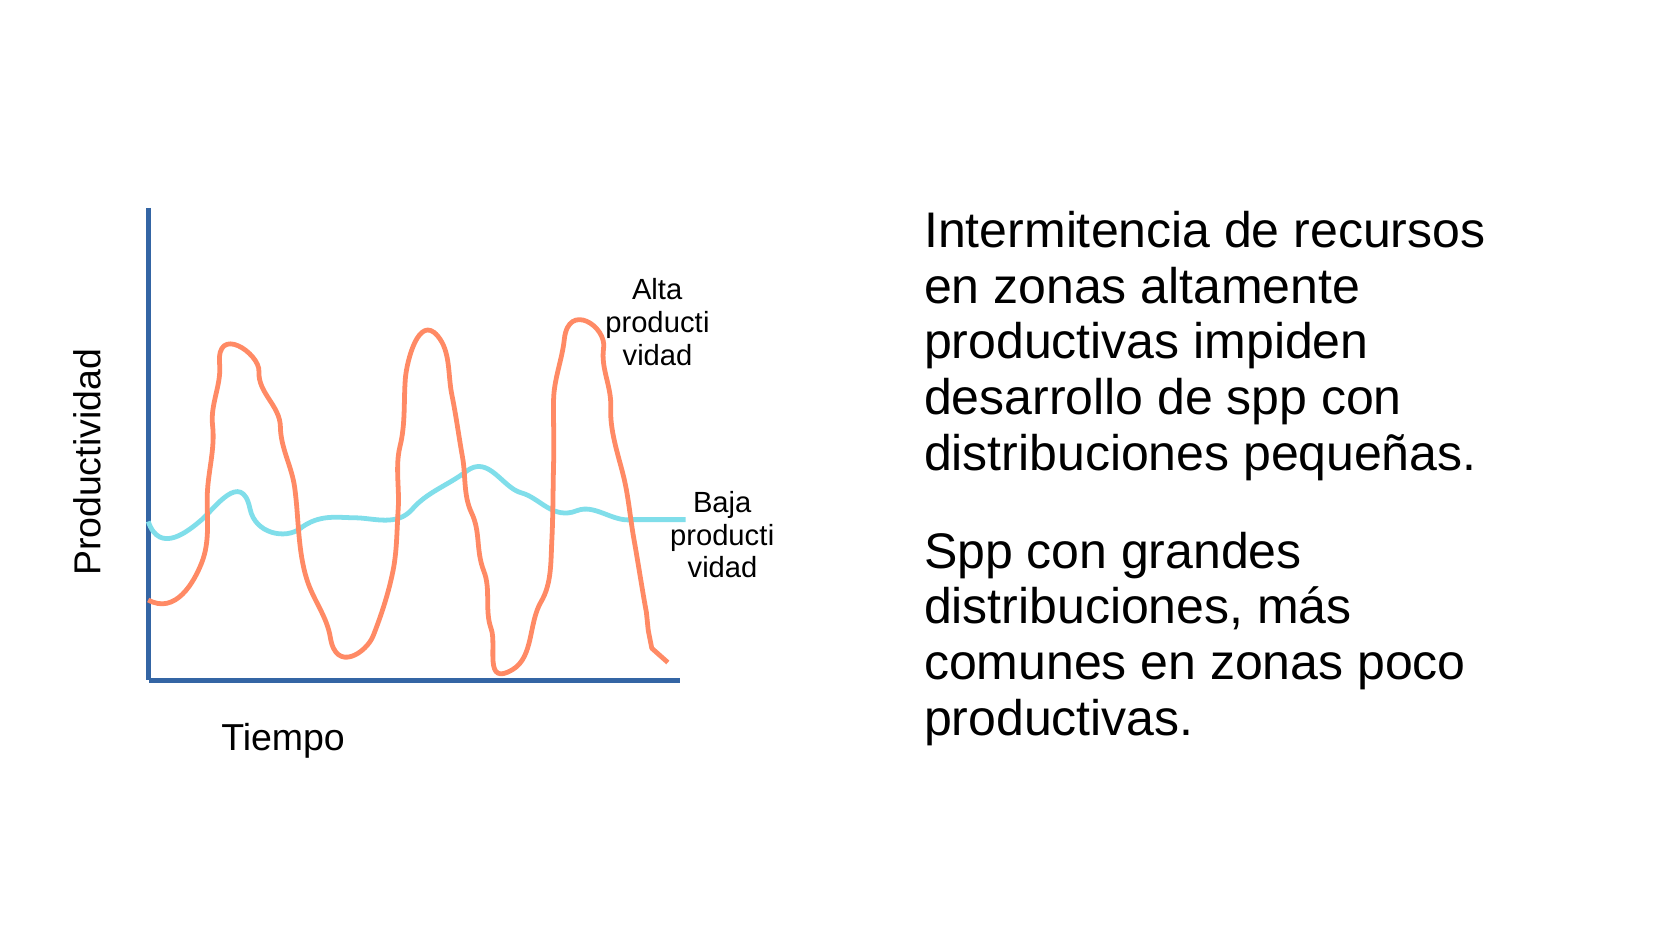

Intermitencia de recursos en zonas altamente productivas impiden desarrollo de spp con distribuciones pequeñas.
Spp con grandes distribuciones, más comunes en zonas poco productivas.
Alta productividad
Productividad
Baja productividad
Tiempo